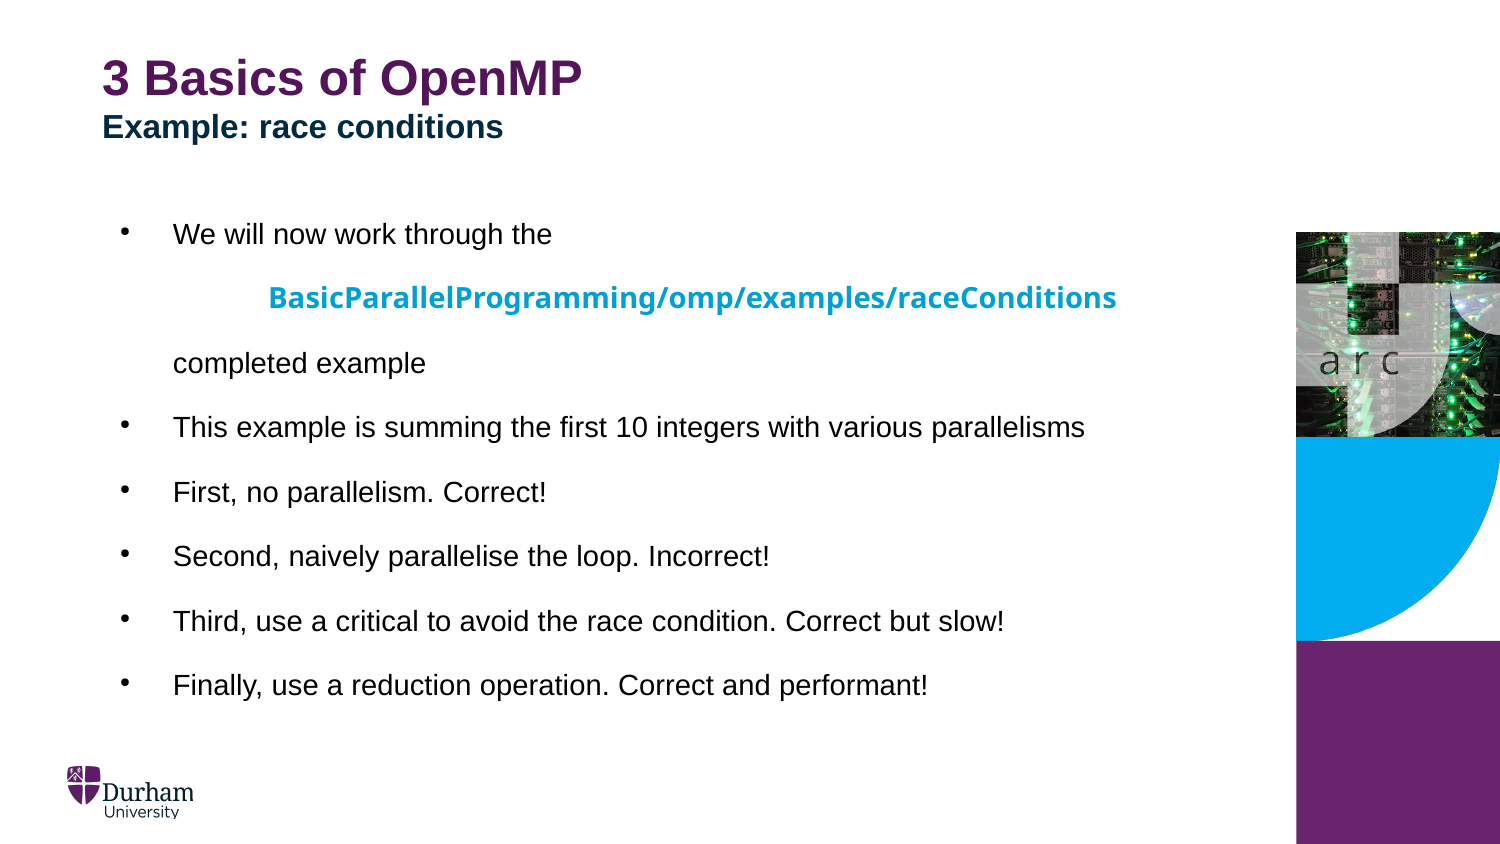

# 3 Basics of OpenMP Example: race conditions
We will now work through the
 BasicParallelProgramming/omp/examples/raceConditions
completed example
This example is summing the first 10 integers with various parallelisms
First, no parallelism. Correct!
Second, naively parallelise the loop. Incorrect!
Third, use a critical to avoid the race condition. Correct but slow!
Finally, use a reduction operation. Correct and performant!